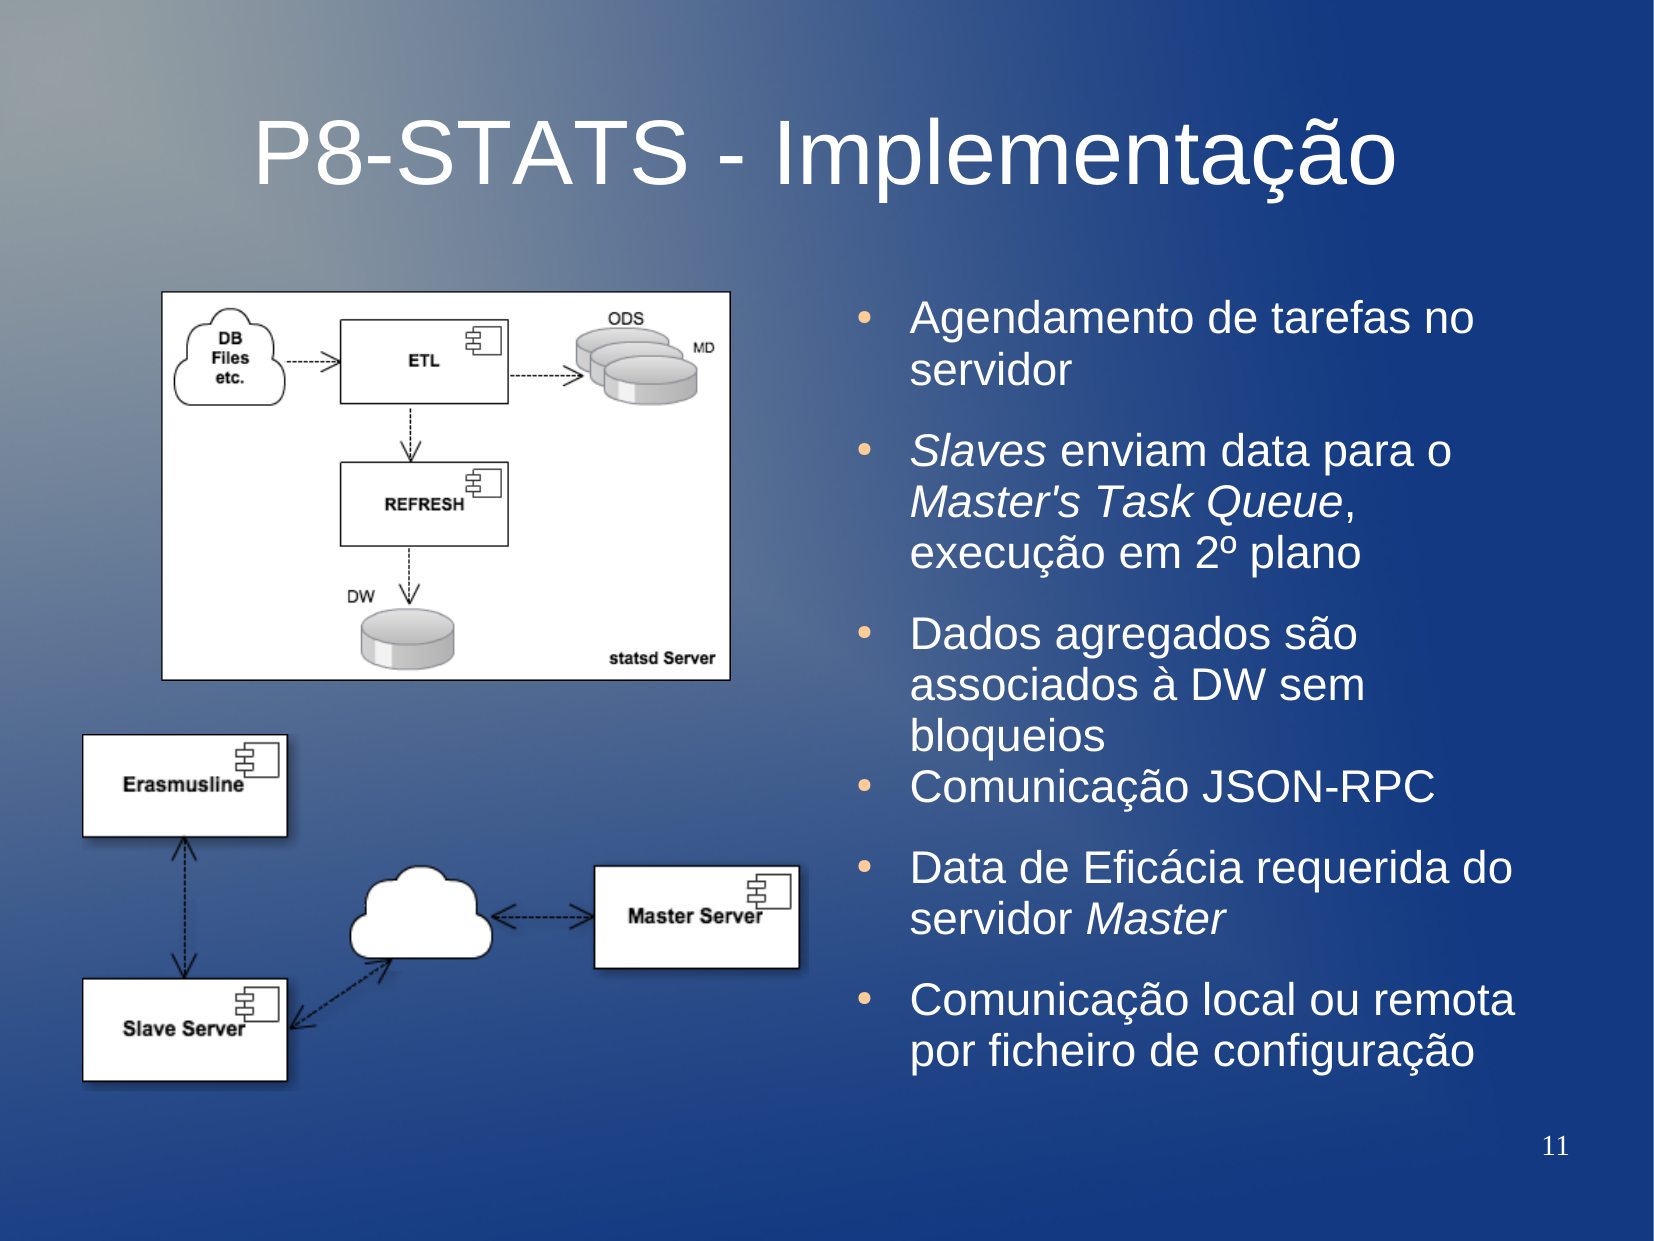

# P8-STATS - Implementação
Agendamento de tarefas no servidor
Slaves enviam data para o Master's Task Queue, execução em 2º plano
Dados agregados são associados à DW sem bloqueios
Comunicação JSON-RPC
Data de Eficácia requerida do servidor Master
Comunicação local ou remota por ficheiro de configuração
11